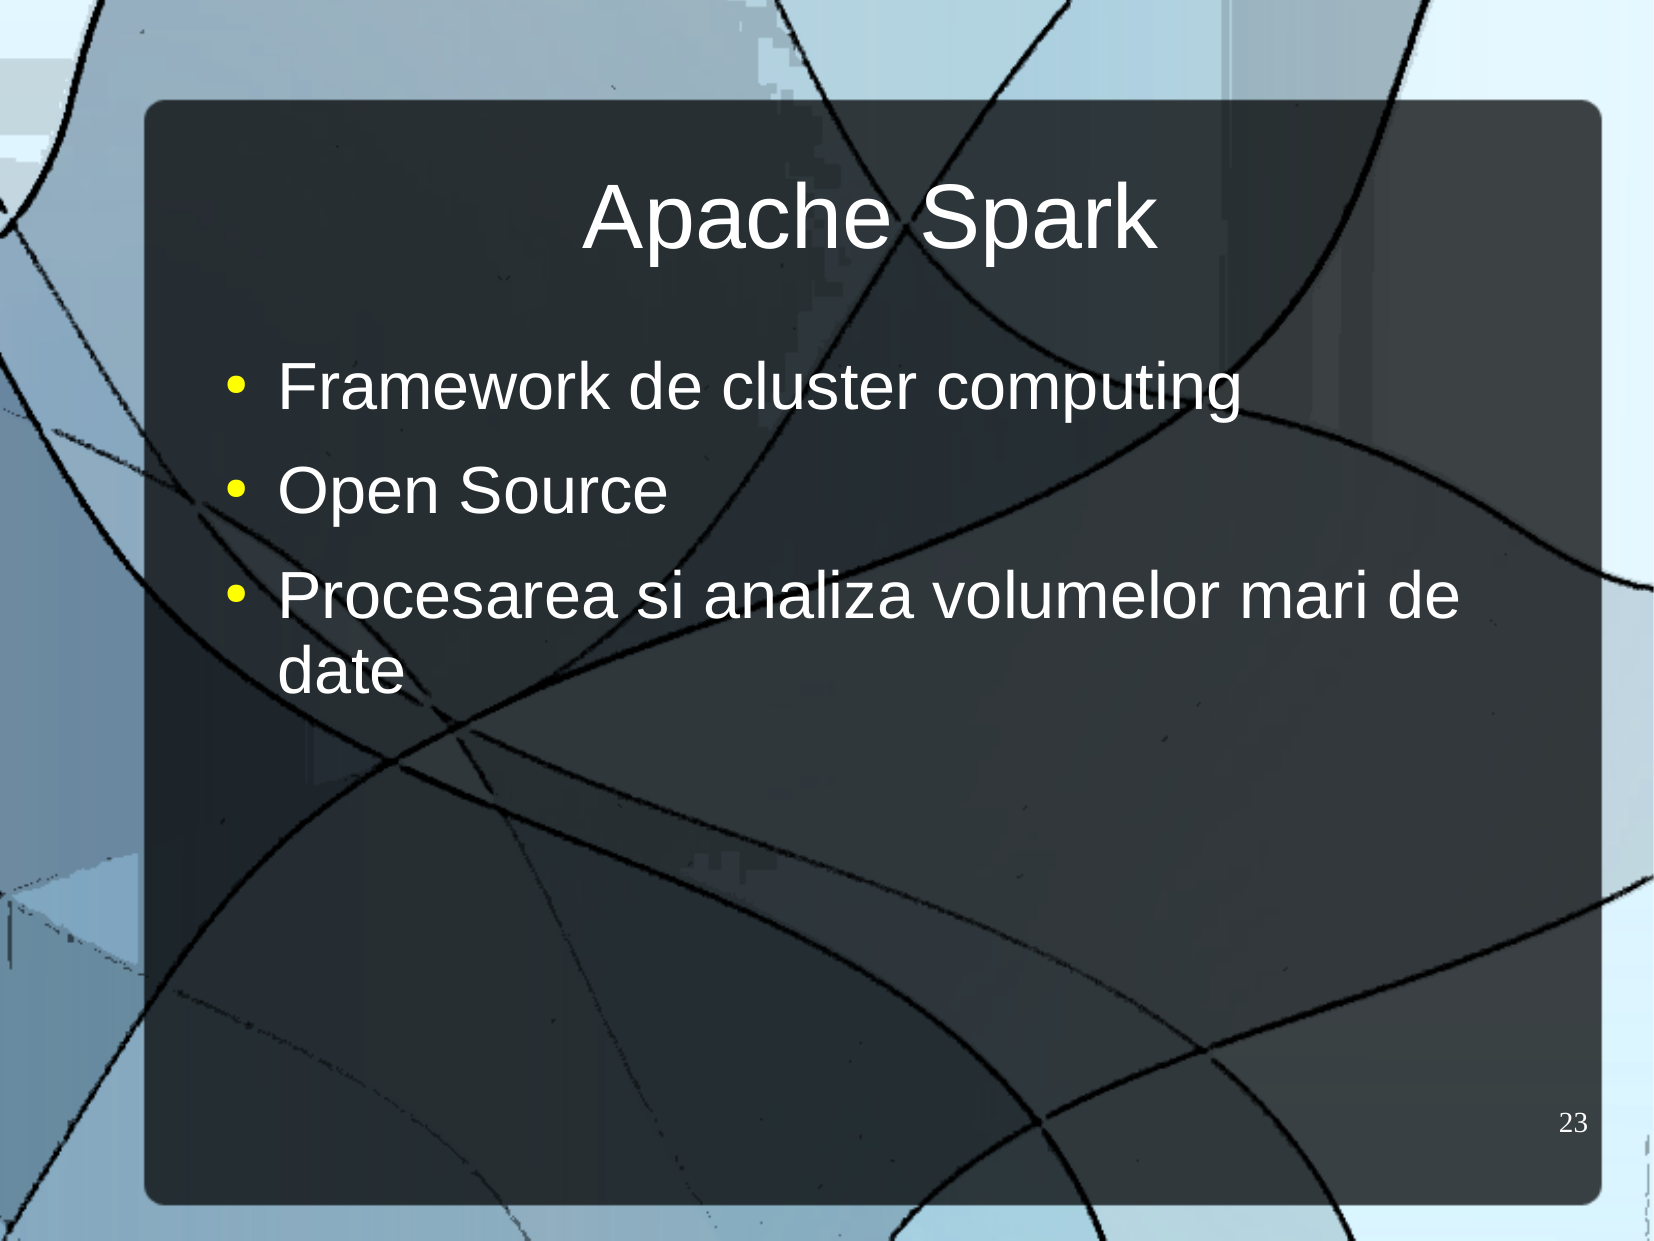

# Apache Spark
Framework de cluster computing
Open Source
Procesarea si analiza volumelor mari de date
23